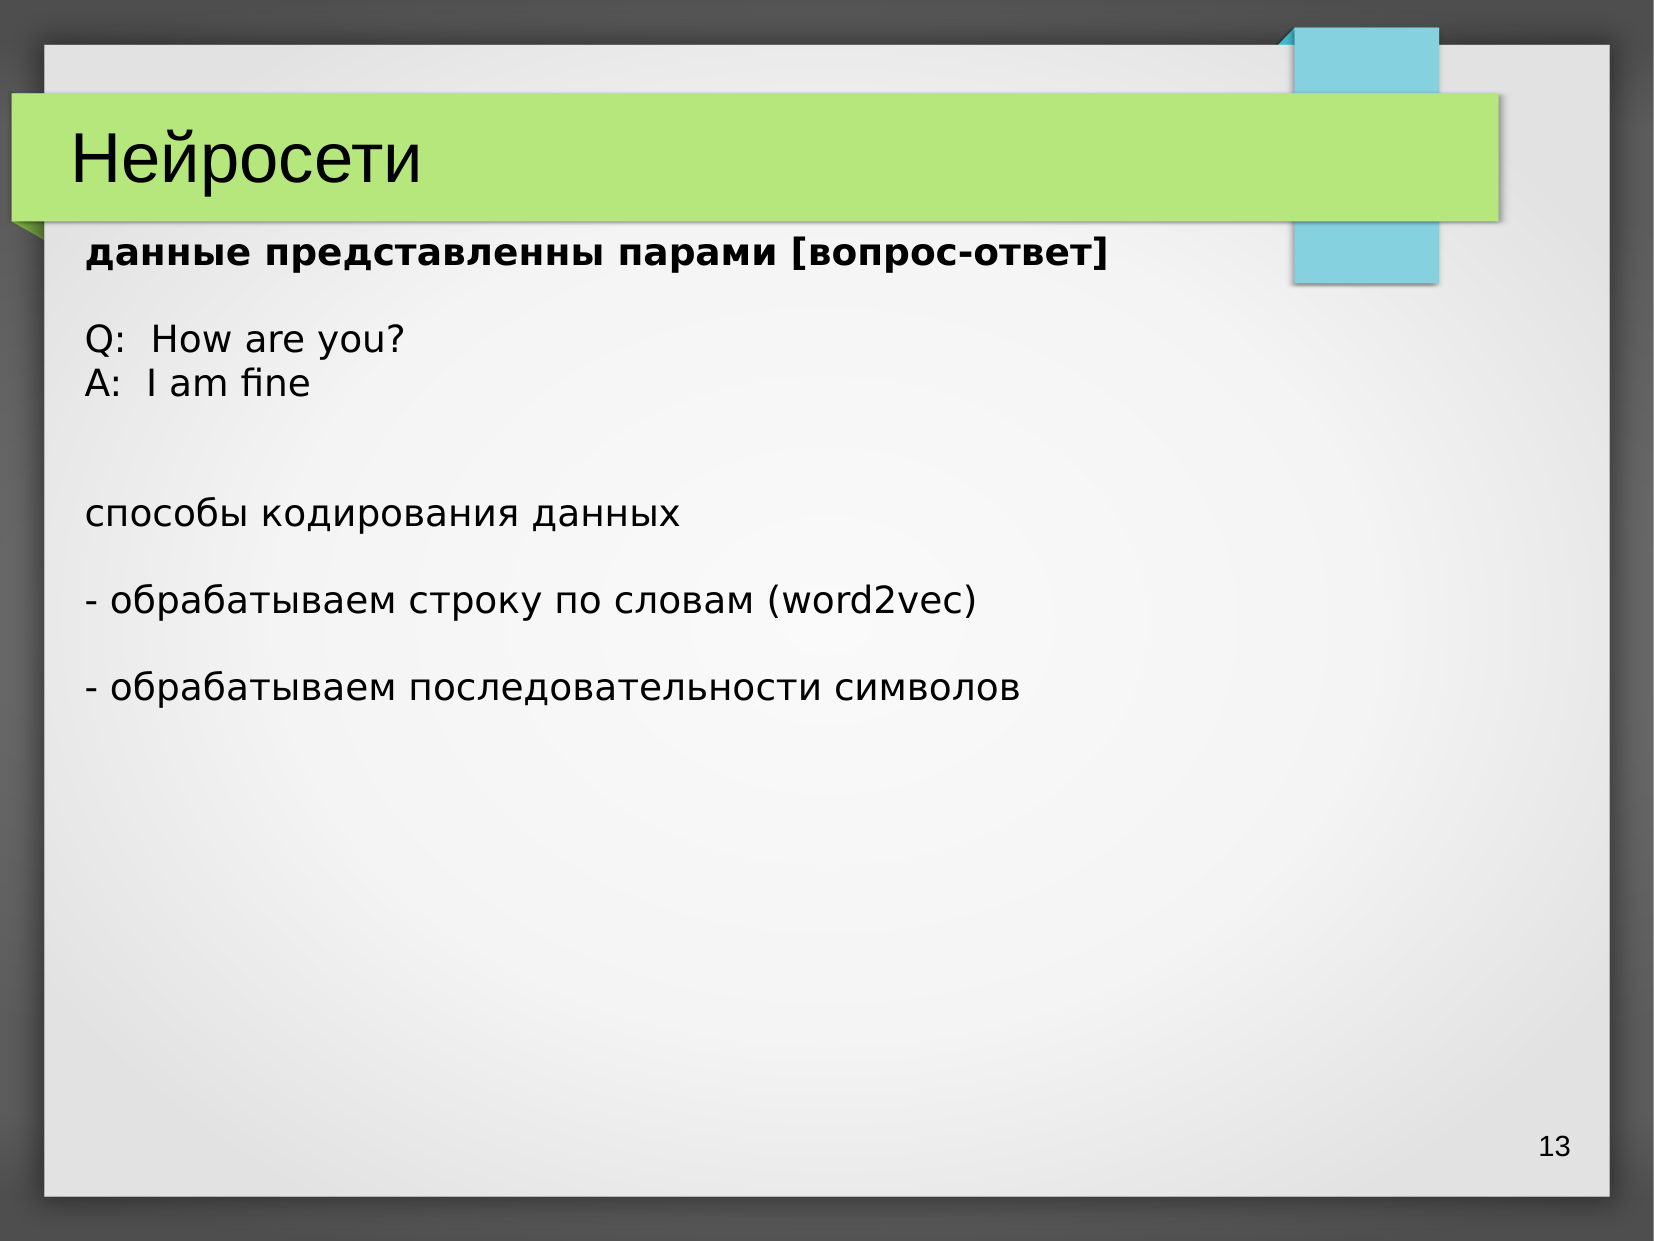

# Нейросети
данные представленны парами [вопрос-ответ]
Q: How are you?
A: I am fine
способы кодирования данных
- обрабатываем строку по словам (word2vec)
- обрабатываем последовательности символов
13